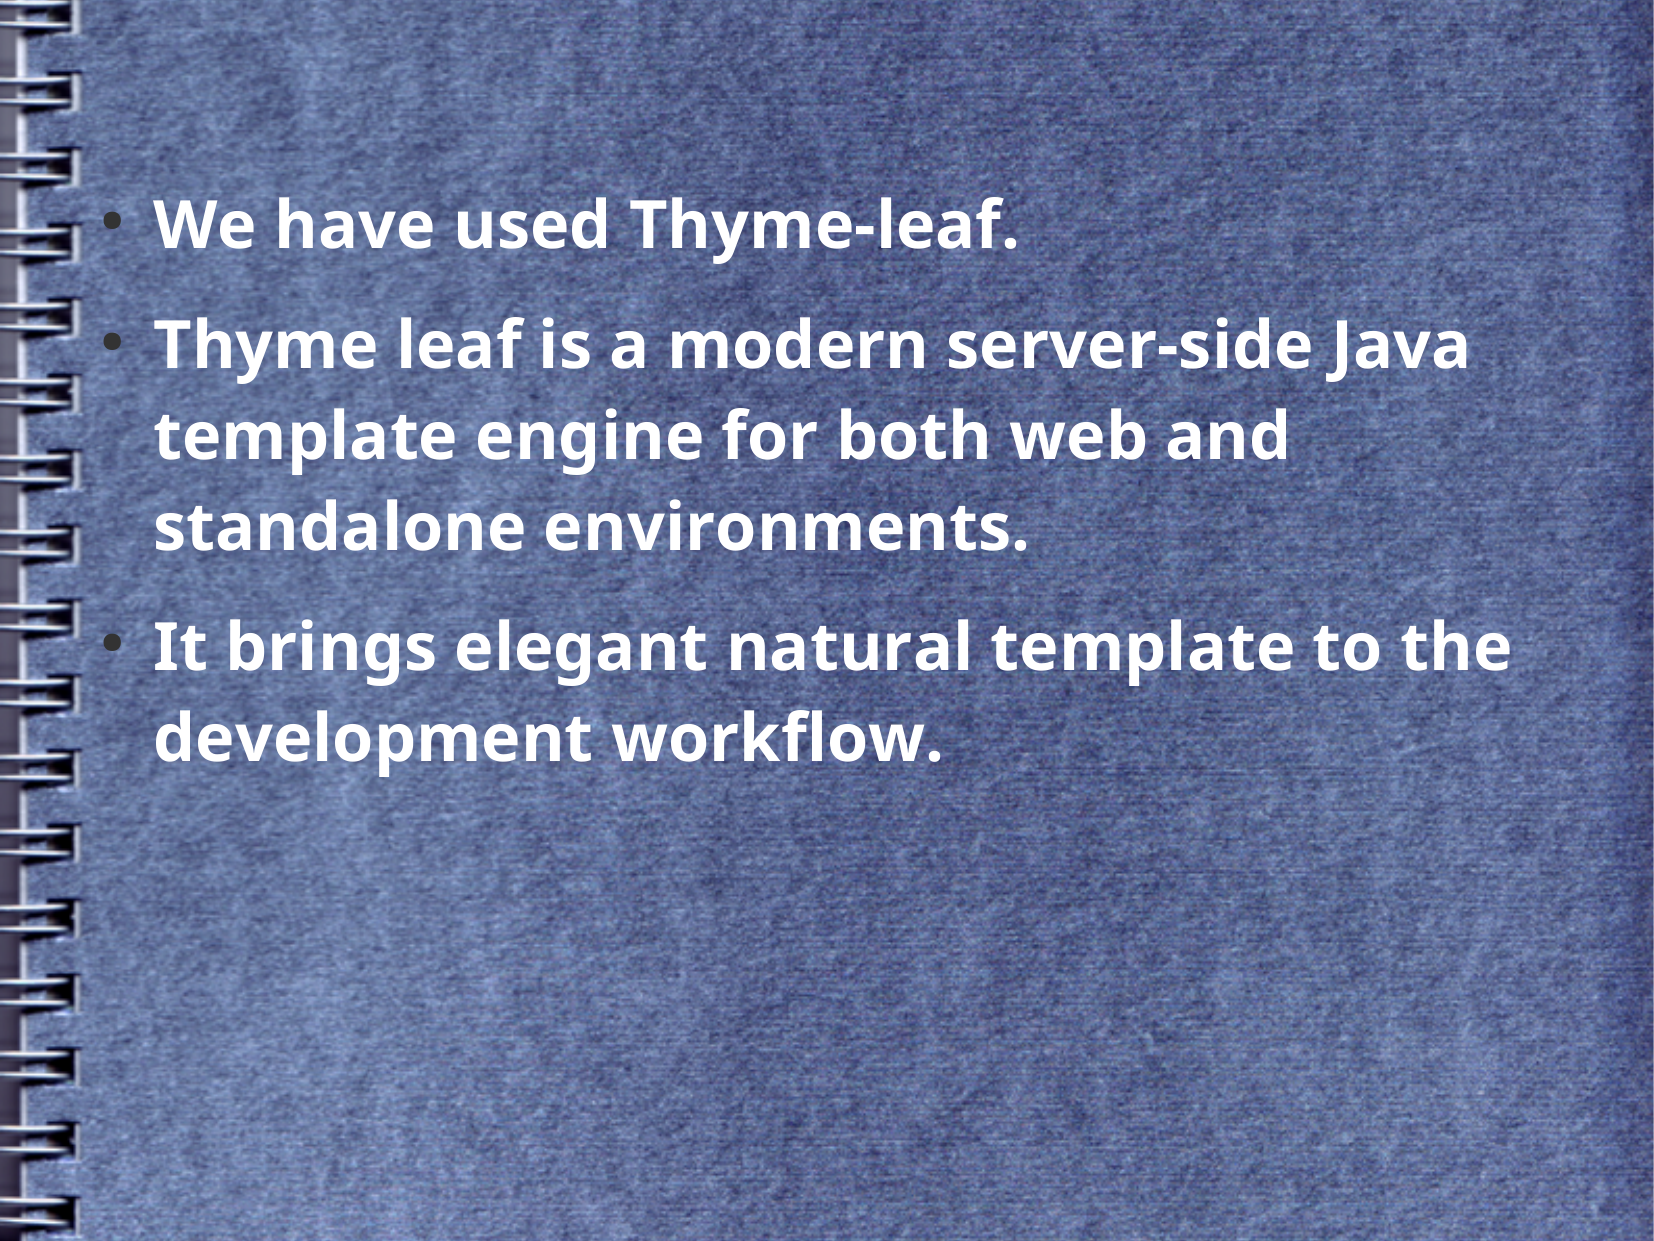

# We have used Thyme-leaf.
Thyme leaf is a modern server-side Java template engine for both web and standalone environments.
It brings elegant natural template to the development workflow.